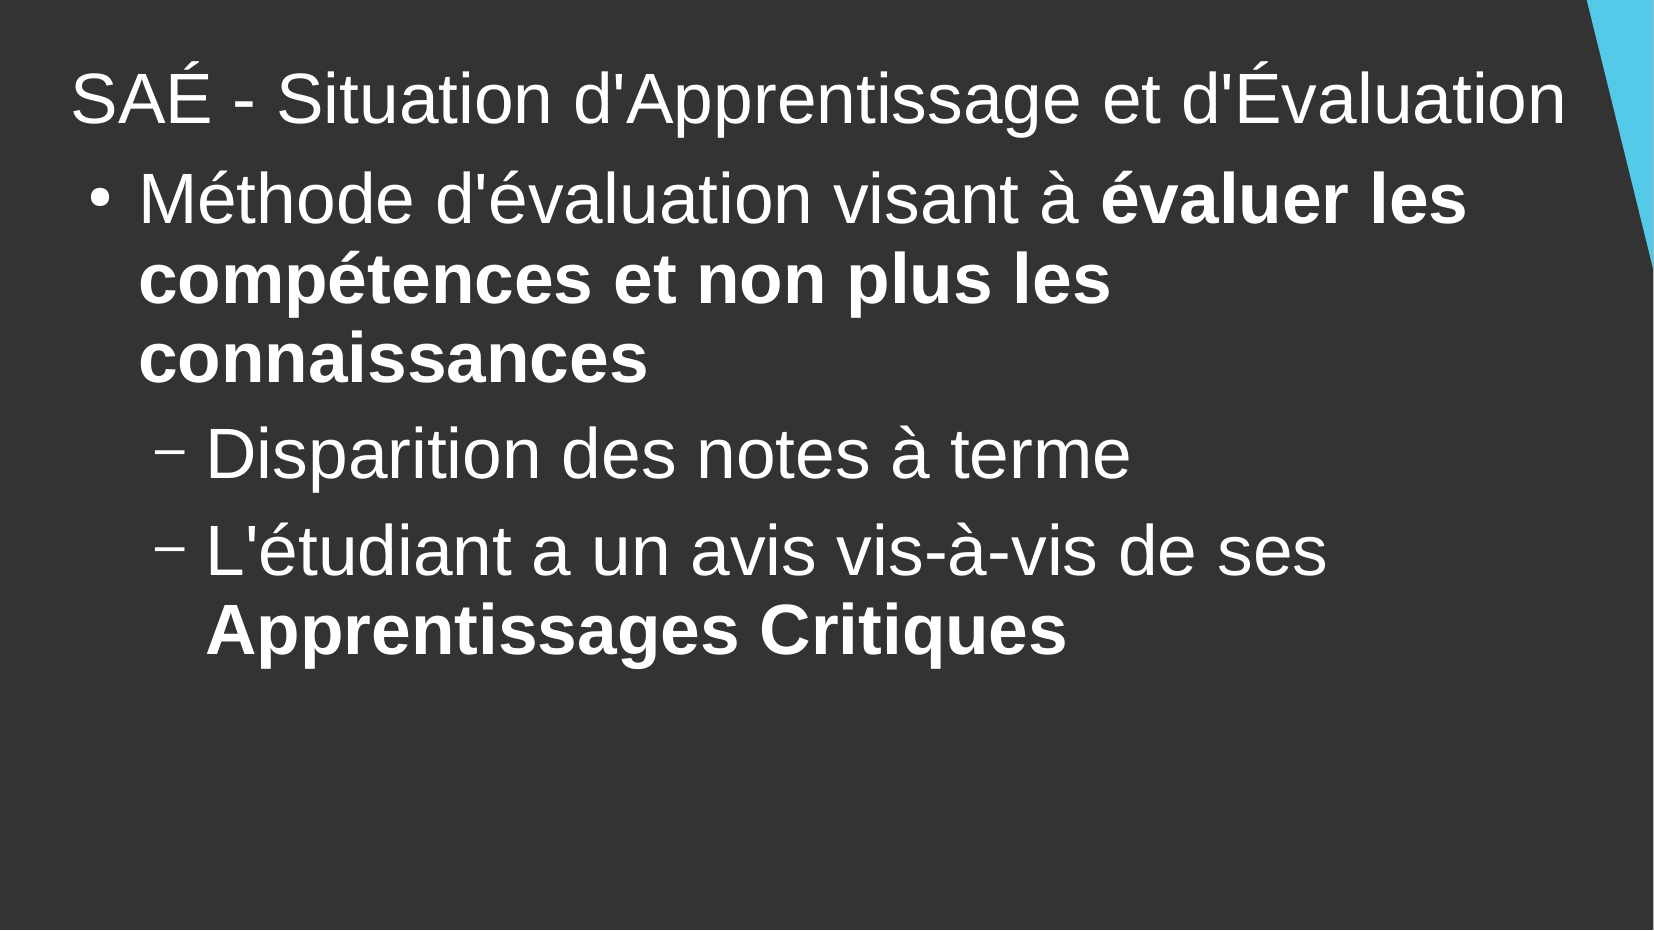

# SAÉ - Situation d'Apprentissage et d'Évaluation
Méthode d'évaluation visant à évaluer les compétences et non plus les connaissances
Disparition des notes à terme
L'étudiant a un avis vis-à-vis de ses Apprentissages Critiques